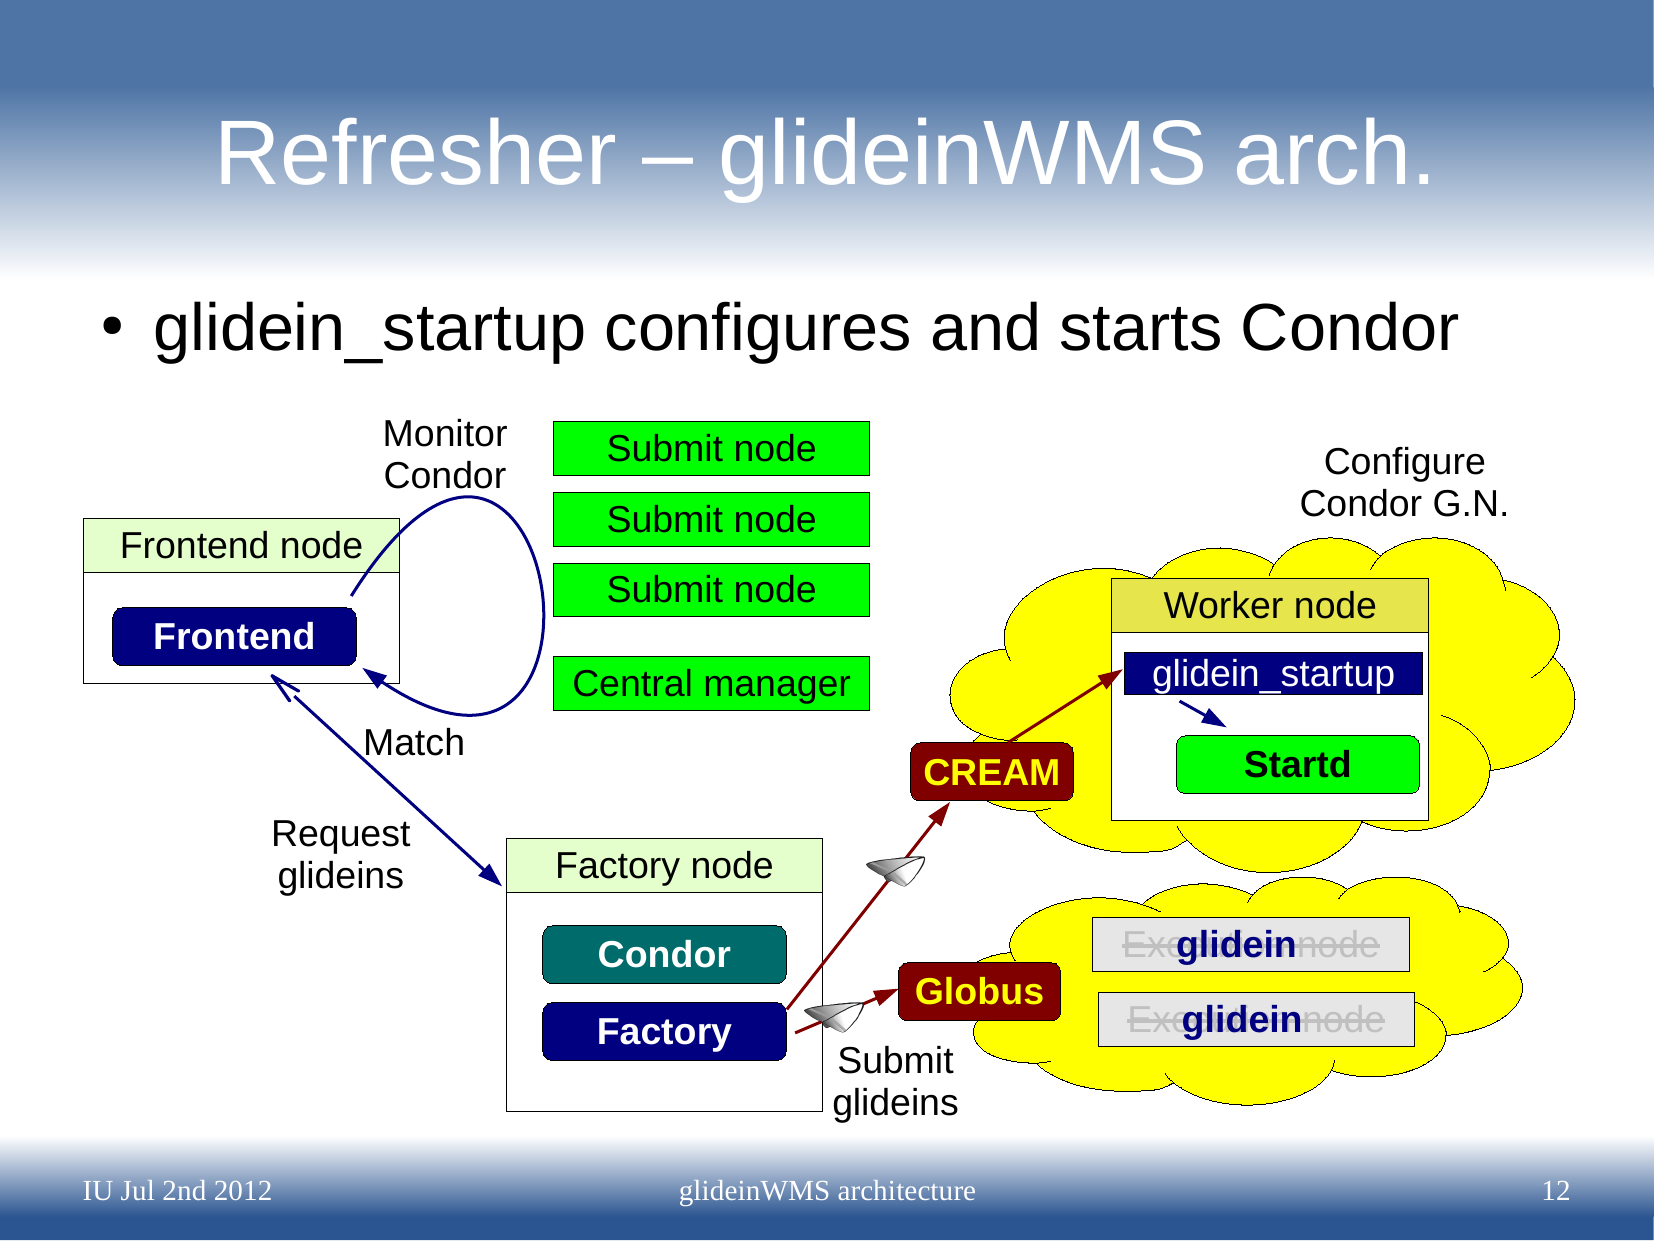

# Refresher – glideinWMS arch.
glidein_startup configures and starts Condor
Monitor
Condor
Submit node
Configure
Condor G.N.
Submit node
Frontend node
Submit node
Worker node
Frontend
glidein_startup
Central manager
Match
Startd
CREAM
Request
glideins
Factory node
glidein
Execution node
Condor
Globus
glidein
Execution node
Factory
Submit
glideins
IU Jul 2nd 2012
glideinWMS architecture
12